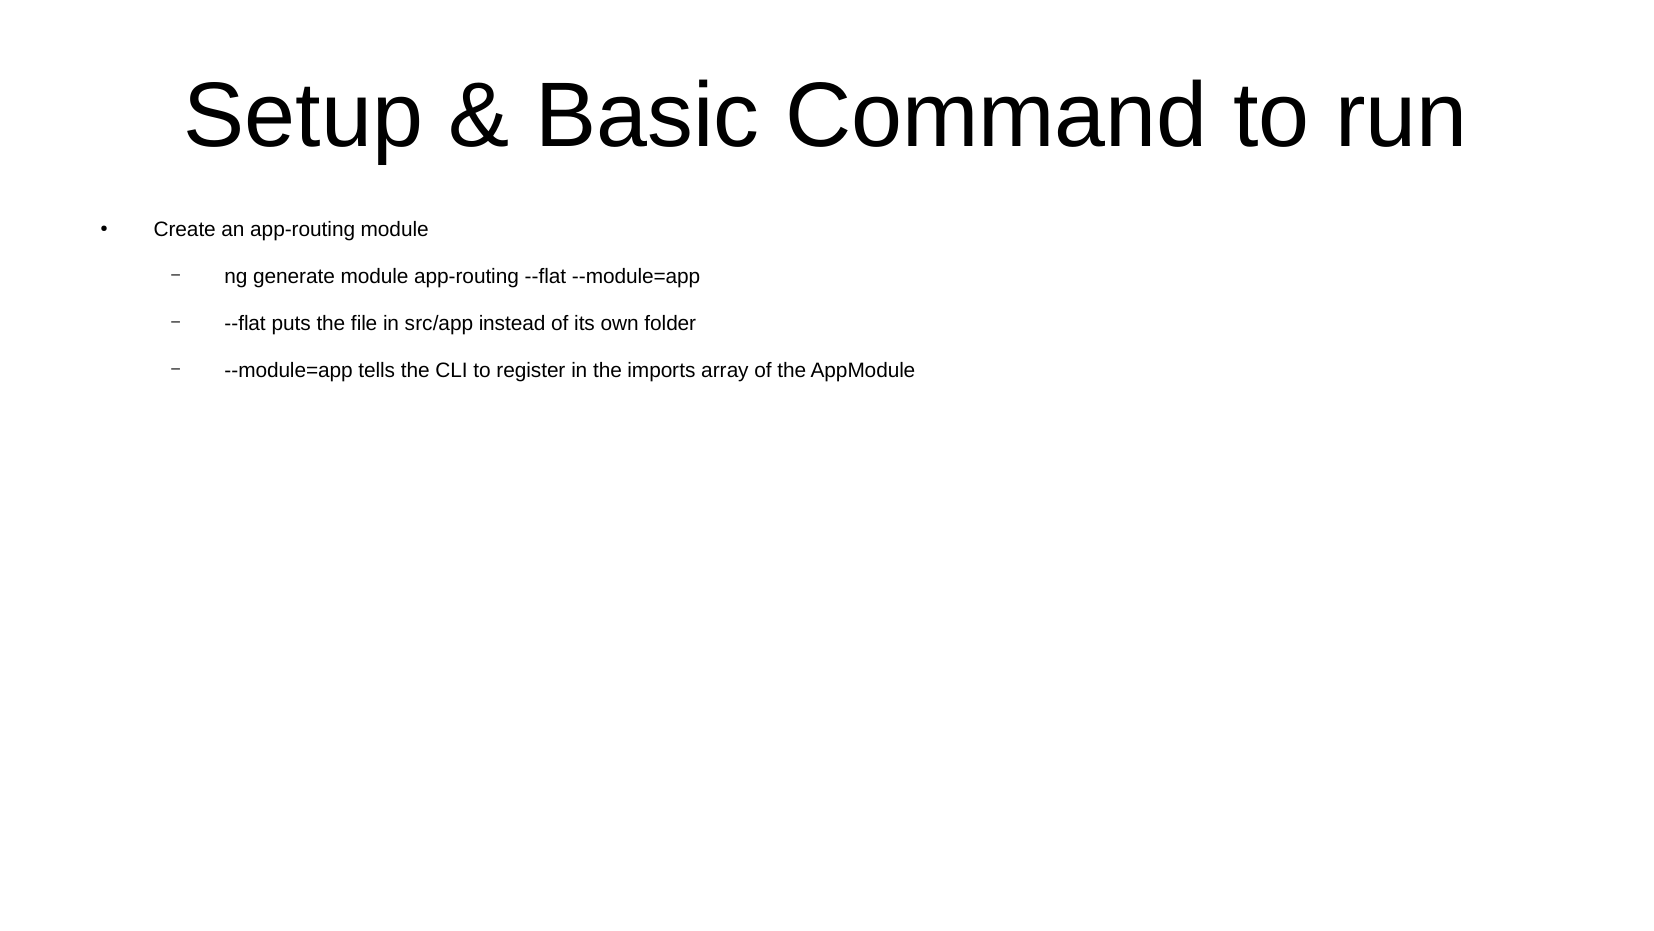

# Setup & Basic Command to run
Create an app-routing module
ng generate module app-routing --flat --module=app
--flat puts the file in src/app instead of its own folder
--module=app tells the CLI to register in the imports array of the AppModule